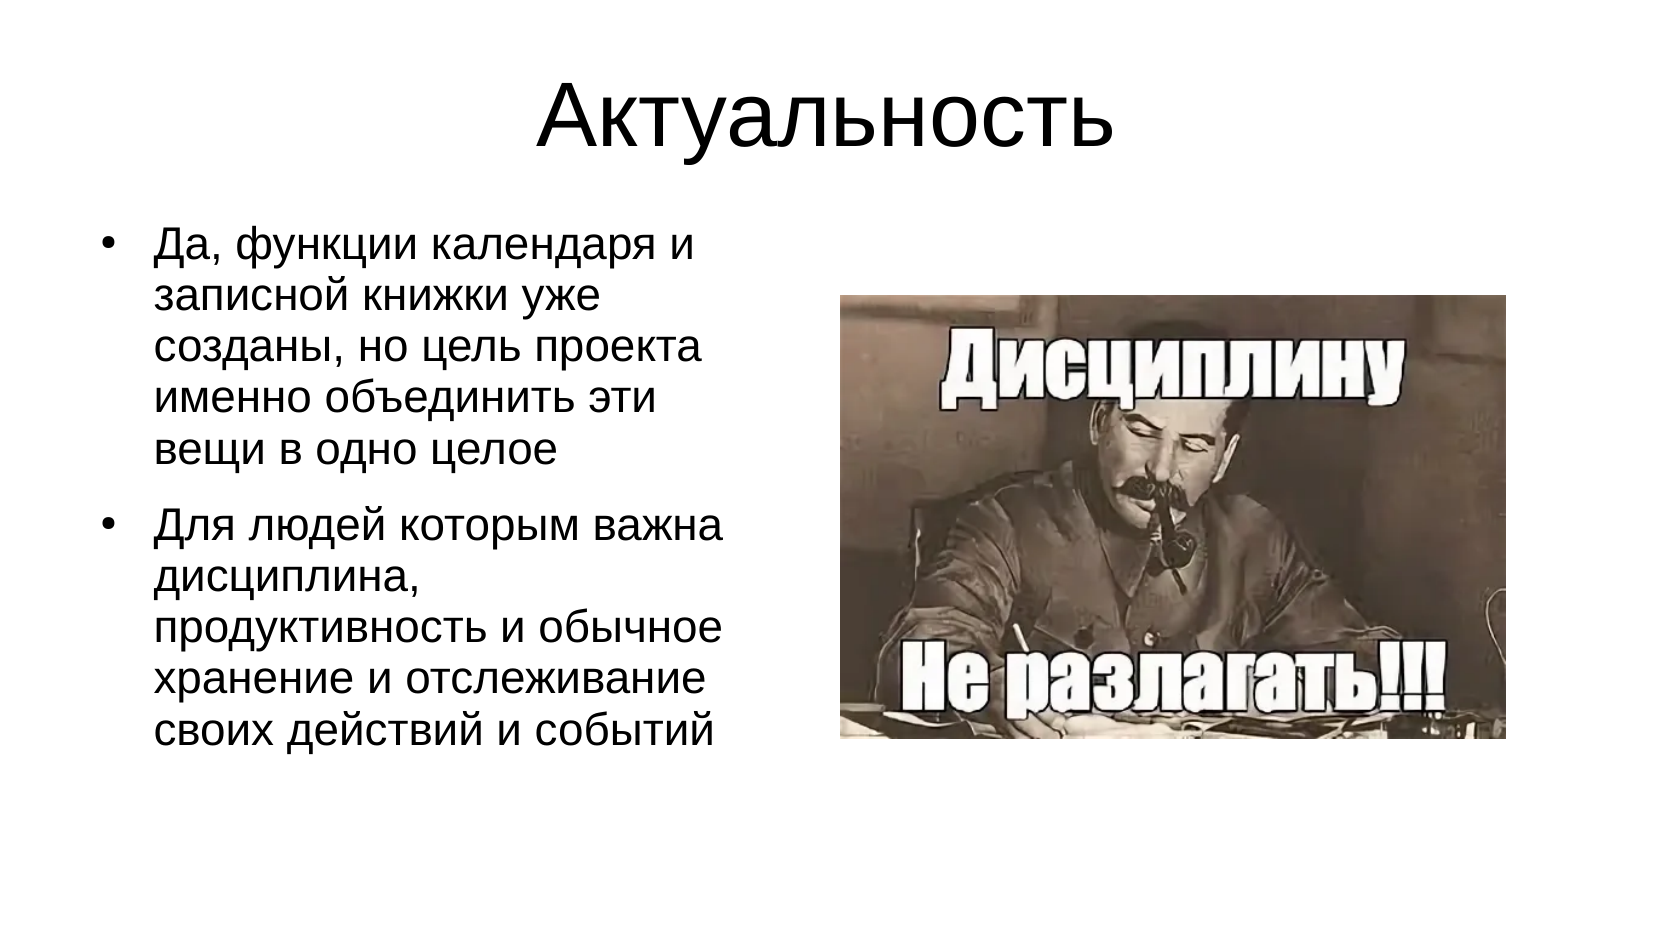

# Актуальность
Да, функции календаря и записной книжки уже созданы, но цель проекта именно объединить эти вещи в одно целое
Для людей которым важна дисциплина, продуктивность и обычное хранение и отслеживание своих действий и событий